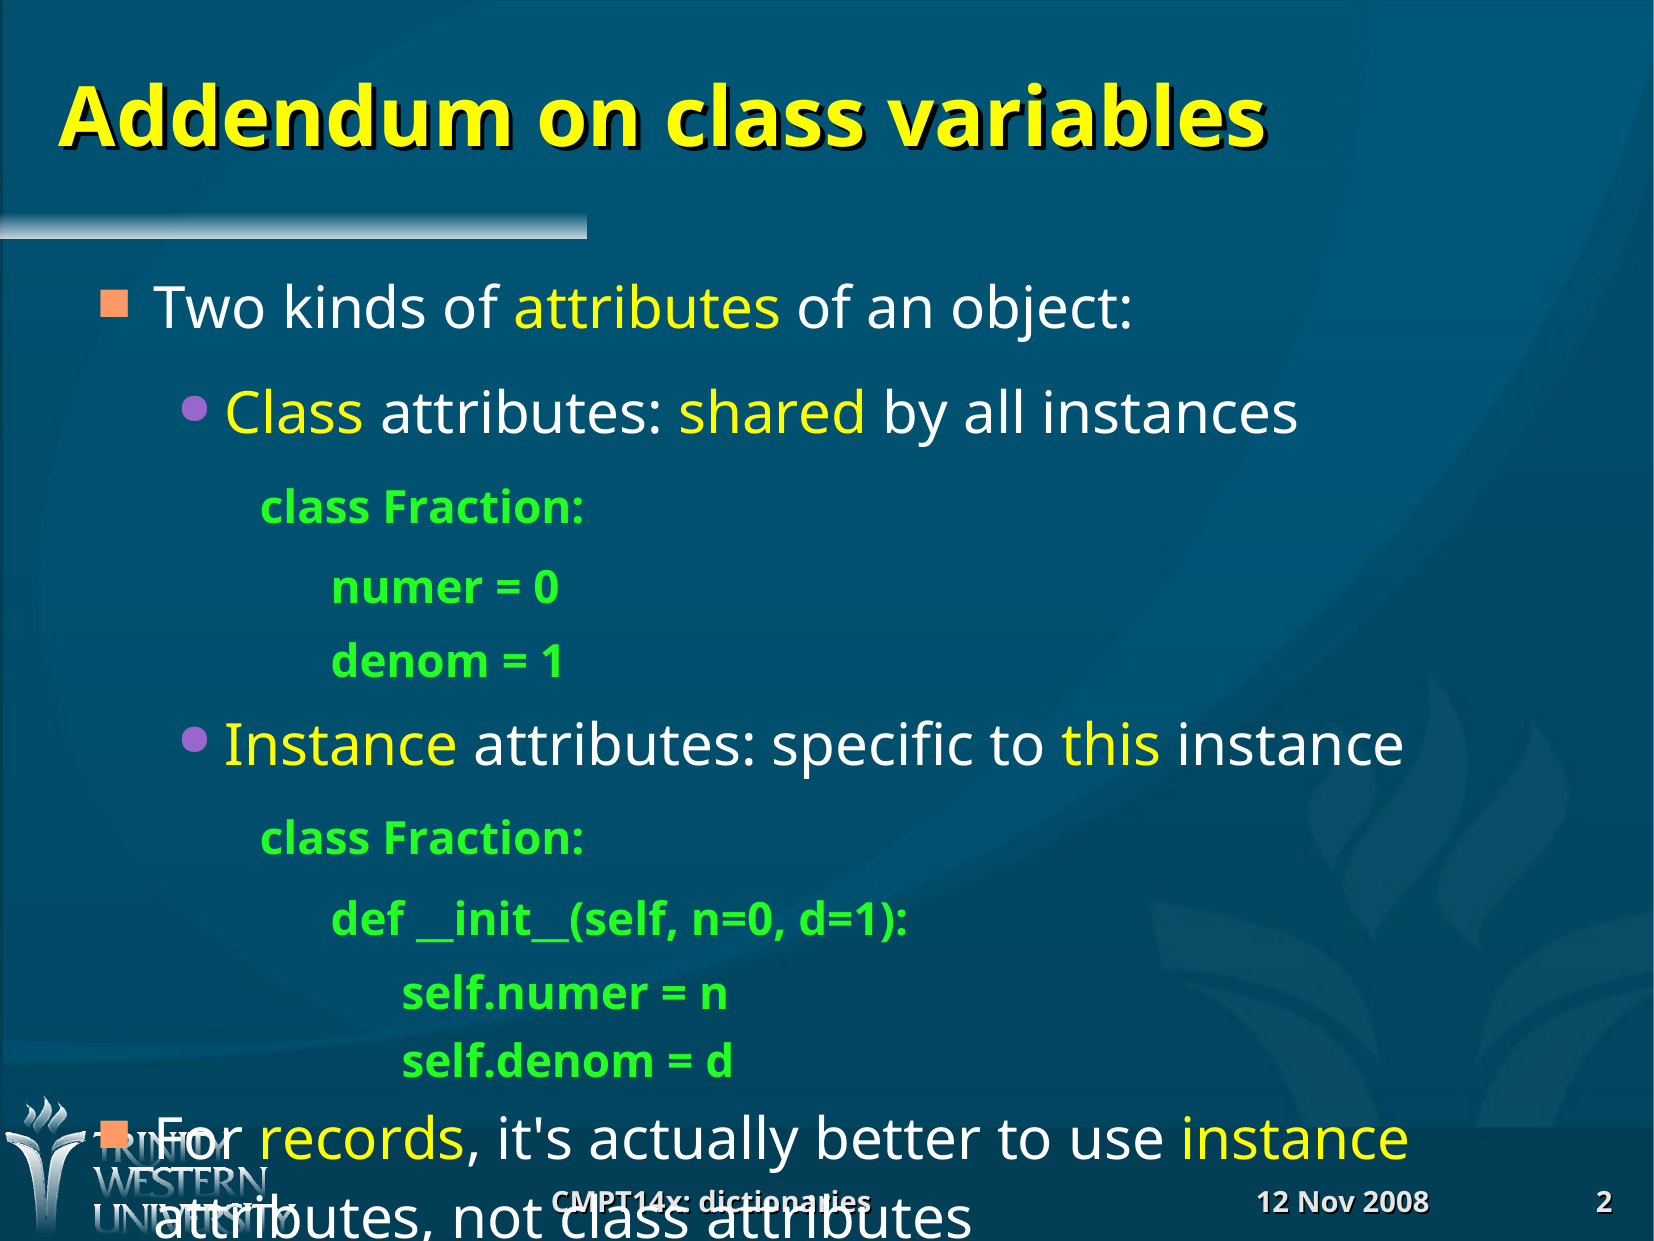

# Addendum on class variables
Two kinds of attributes of an object:
Class attributes: shared by all instances
class Fraction:
numer = 0
denom = 1
Instance attributes: specific to this instance
class Fraction:
def __init__(self, n=0, d=1):
self.numer = n
self.denom = d
For records, it's actually better to use instance attributes, not class attributes
CMPT14x: dictionaries
12 Nov 2008
2